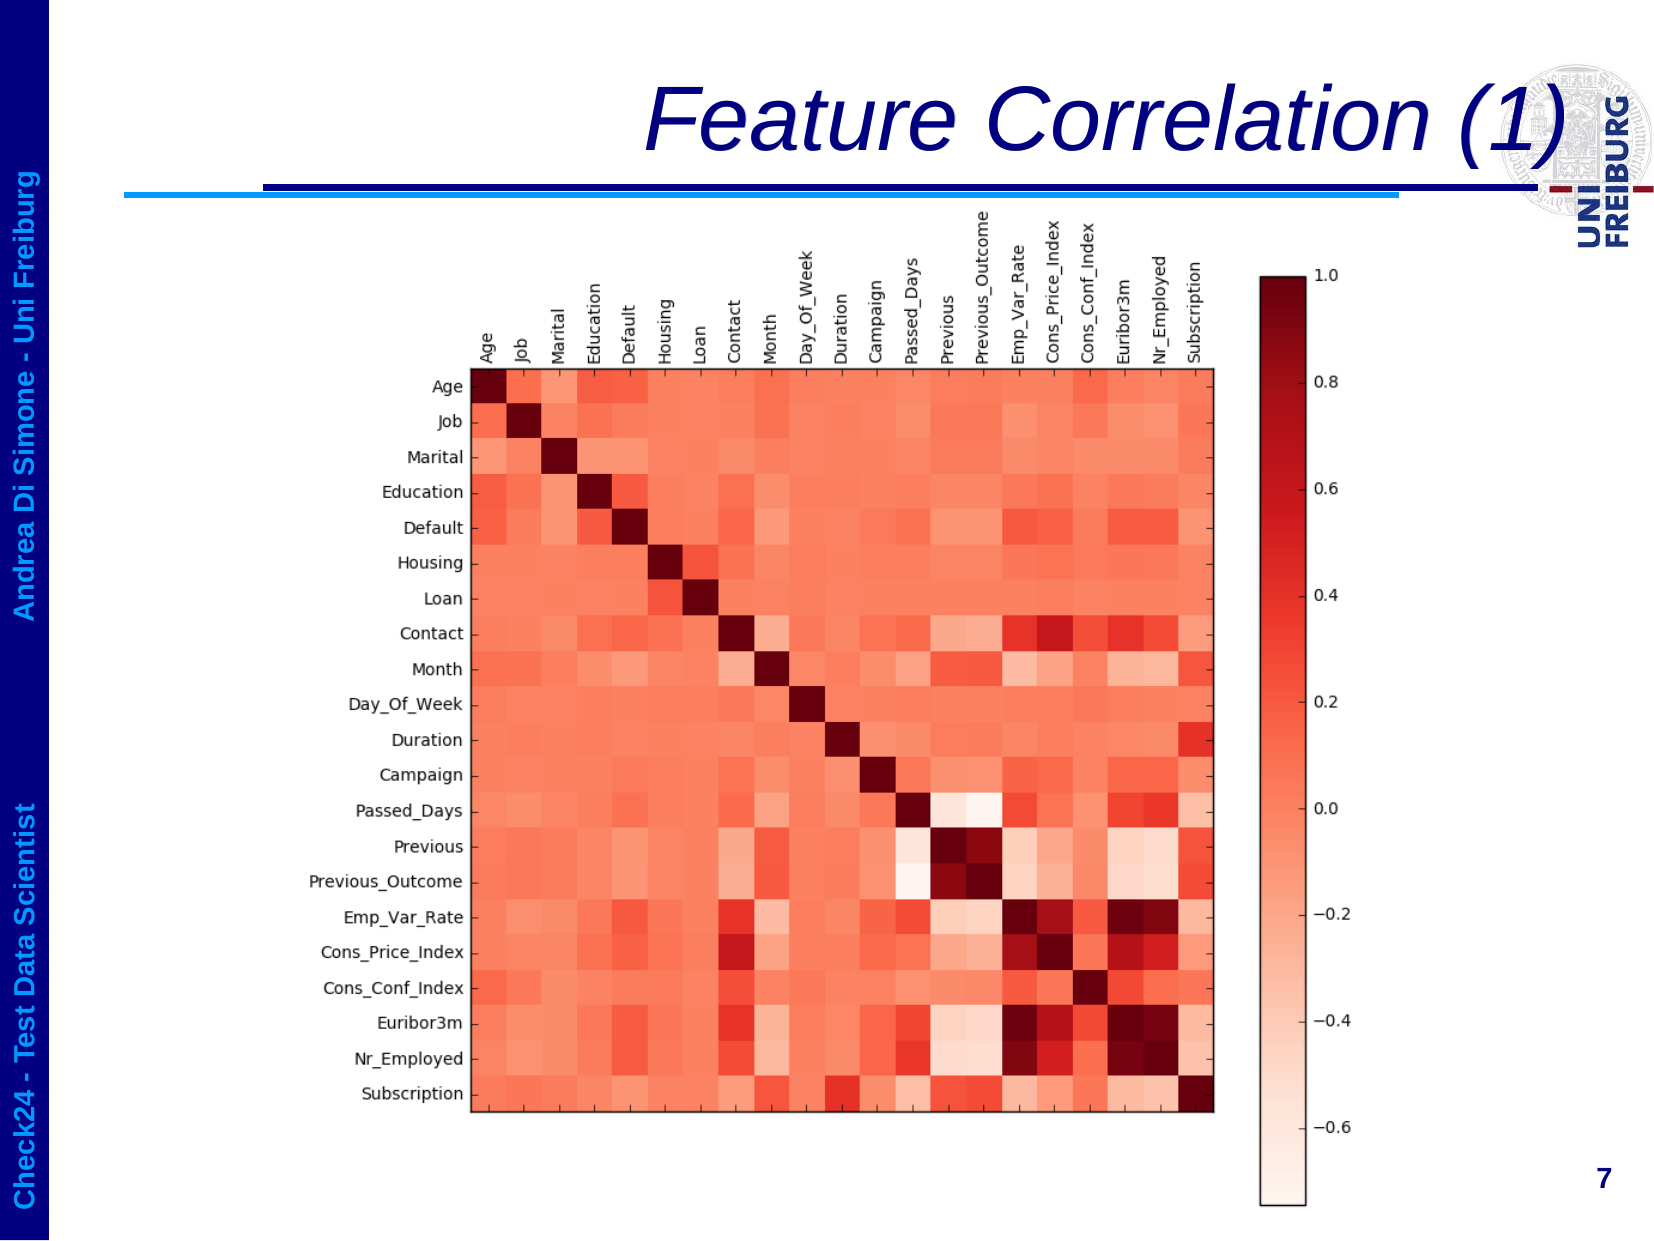

# Feature Correlation (1)
Andrea Di Simone - Uni Freiburg
Check24 - Test Data Scientist
7